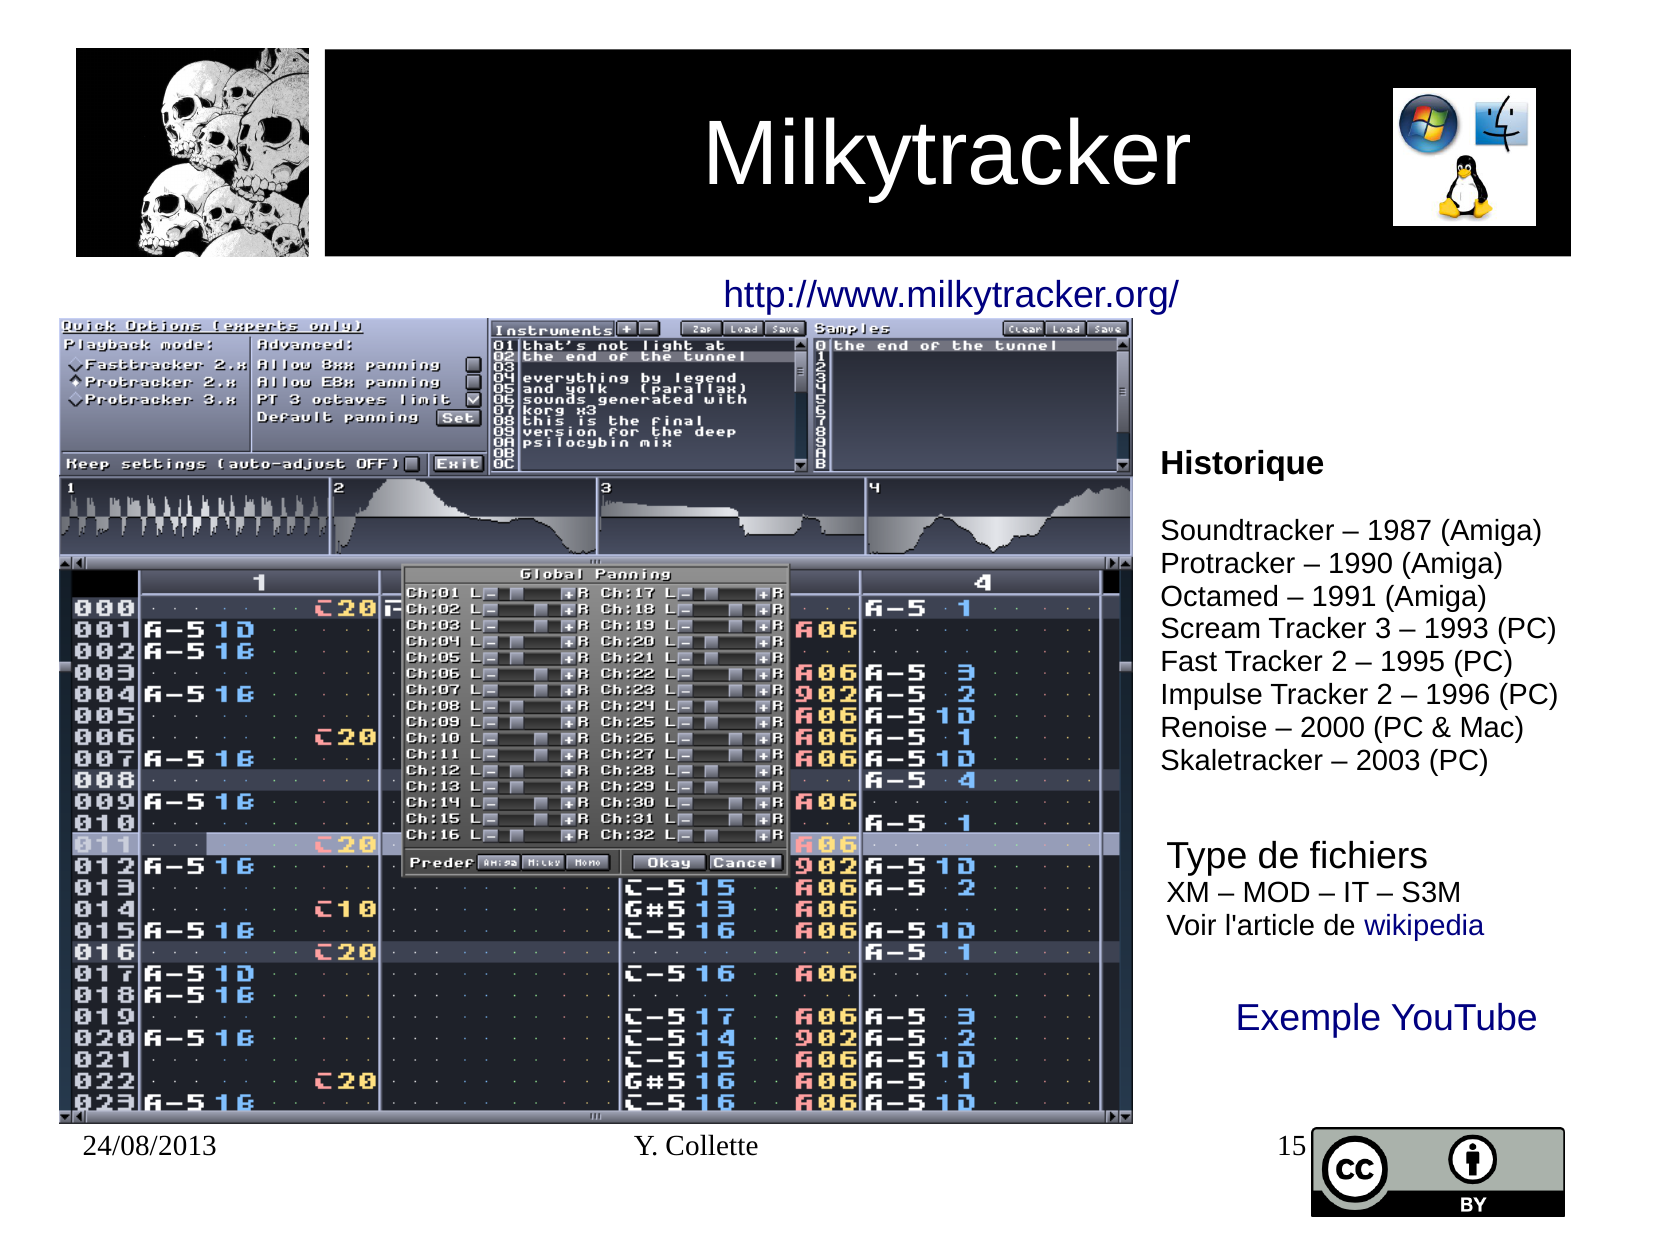

# Milkytracker
http://www.milkytracker.org/
Historique
Soundtracker – 1987 (Amiga)
Protracker – 1990 (Amiga)
Octamed – 1991 (Amiga)
Scream Tracker 3 – 1993 (PC)
Fast Tracker 2 – 1995 (PC)
Impulse Tracker 2 – 1996 (PC)
Renoise – 2000 (PC & Mac)
Skaletracker – 2003 (PC)
Type de fichiers
XM – MOD – IT – S3M
Voir l'article de wikipedia
Exemple YouTube
Y. Collette
15